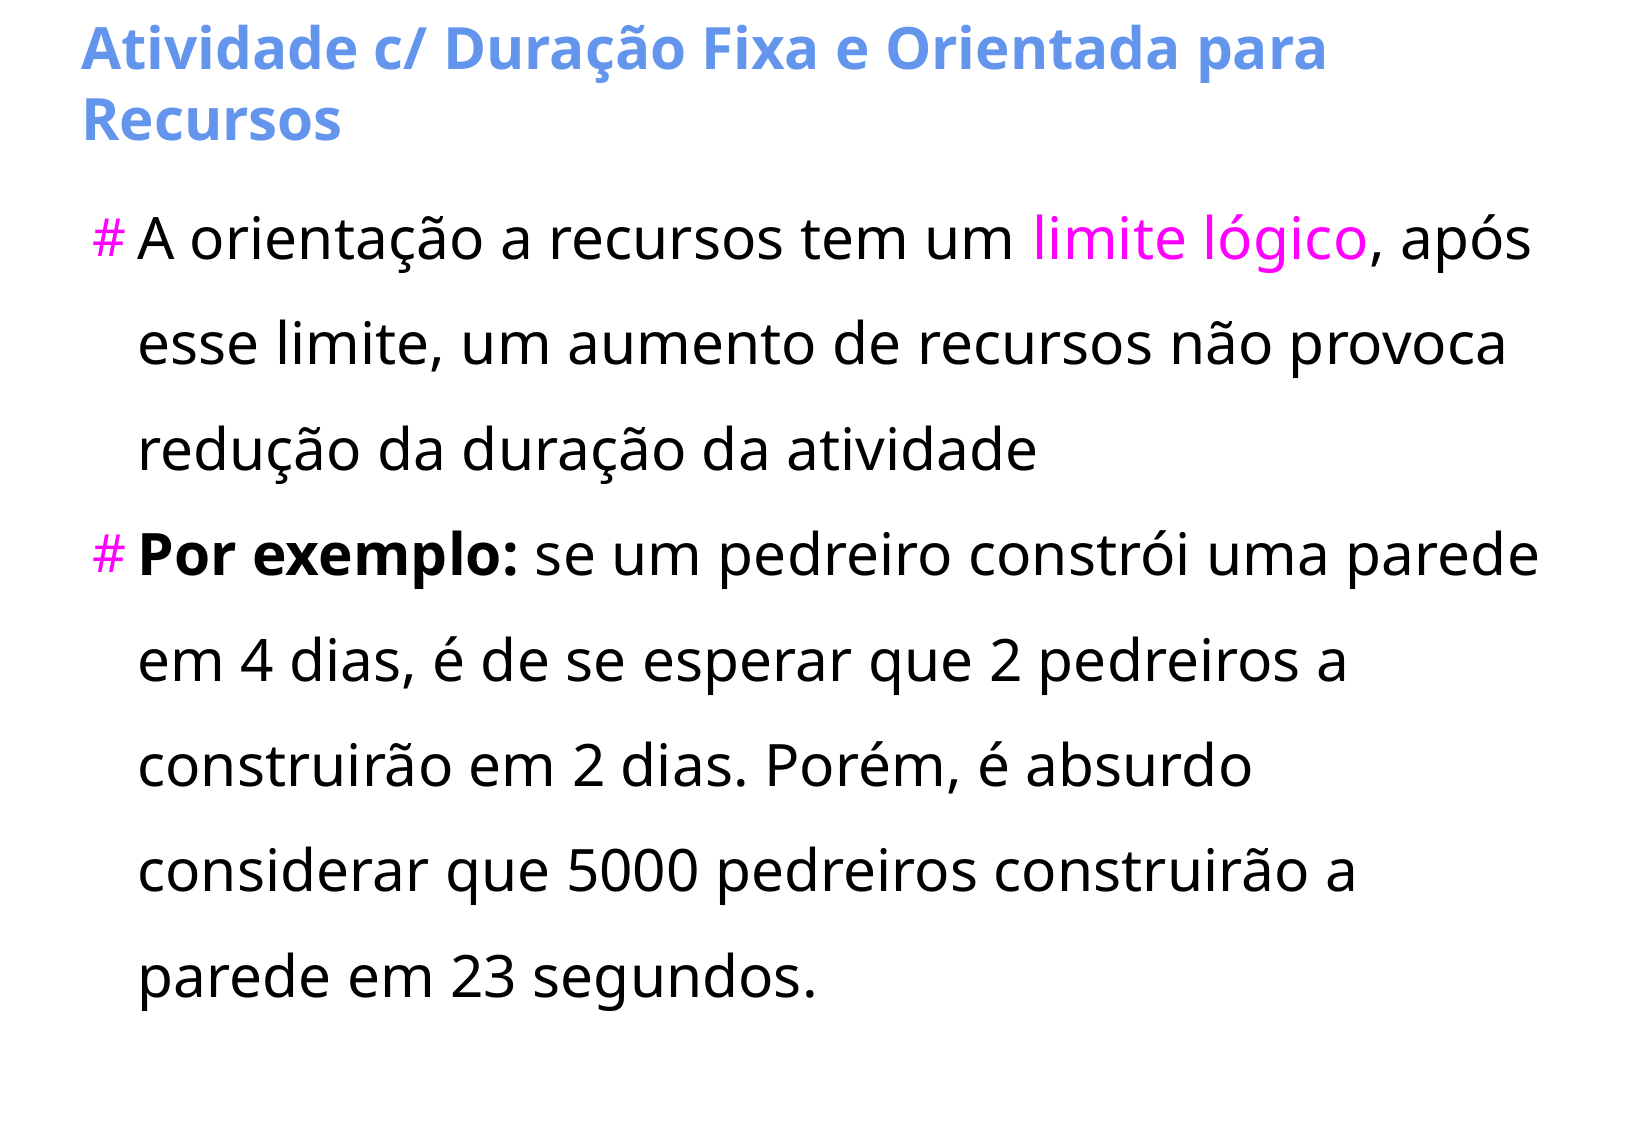

# Atividade c/ Duração Fixa e Orientada para Recursos
A orientação a recursos tem um limite lógico, após esse limite, um aumento de recursos não provoca redução da duração da atividade
Por exemplo: se um pedreiro constrói uma parede em 4 dias, é de se esperar que 2 pedreiros a construirão em 2 dias. Porém, é absurdo considerar que 5000 pedreiros construirão a parede em 23 segundos.